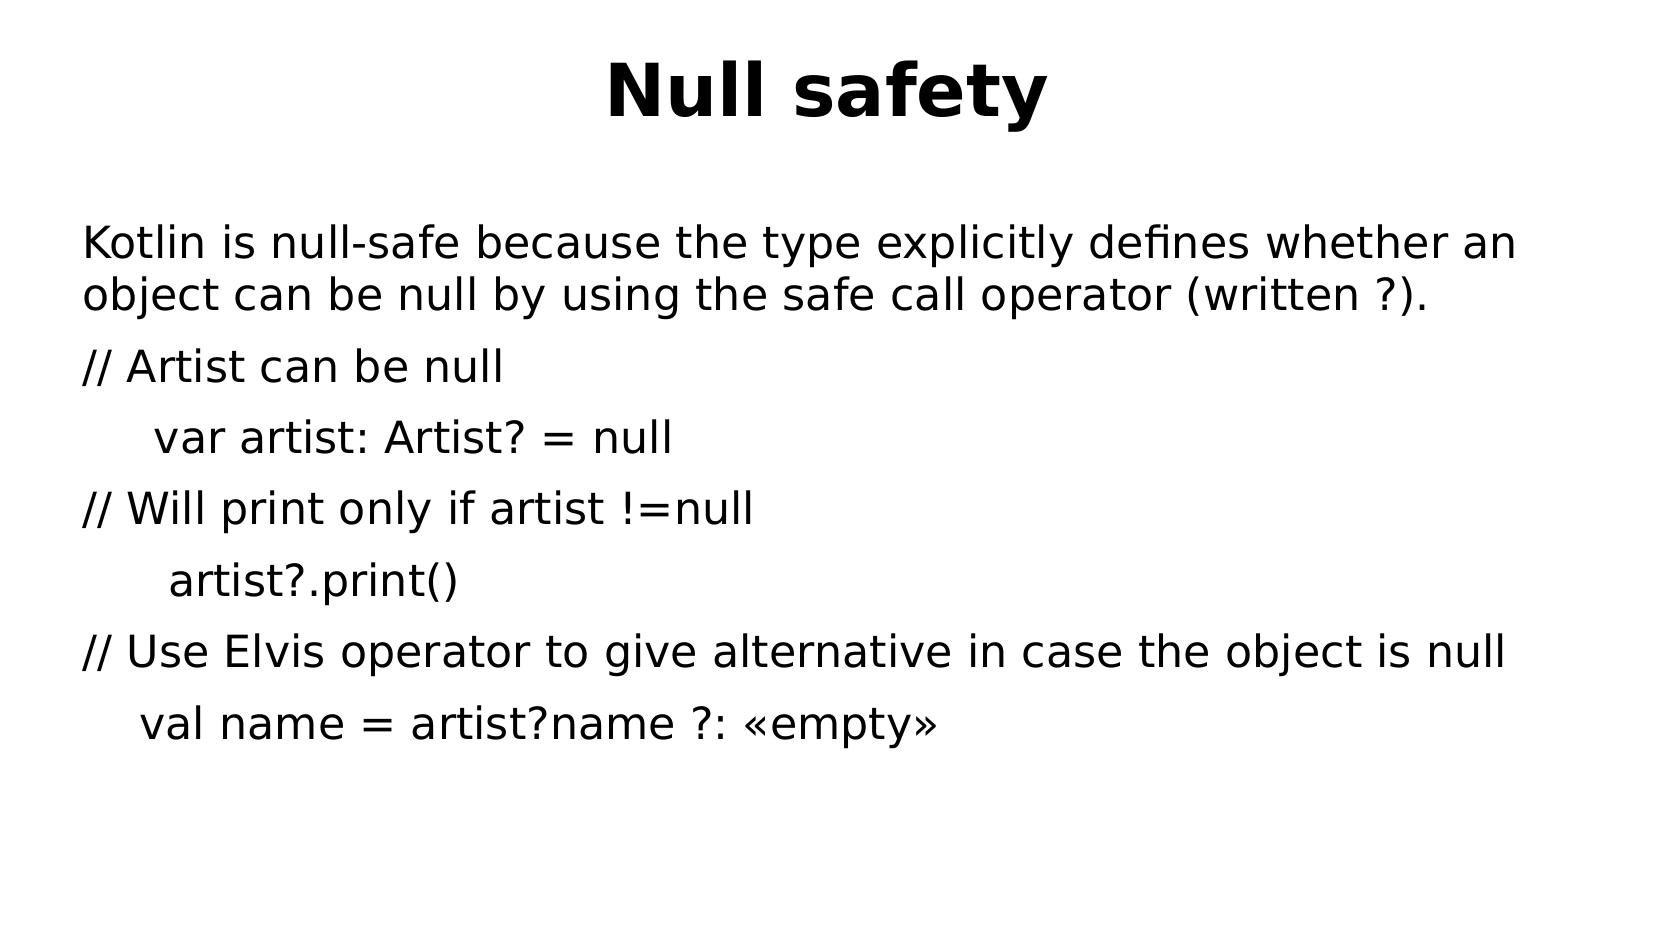

# Null safety
Kotlin is null-safe because the type explicitly defines whether an object can be null by using the safe call operator (written ?).
// Artist can be null
 var artist: Artist? = null
// Will print only if artist !=null
 artist?.print()
// Use Elvis operator to give alternative in case the object is null
 val name = artist?name ?: «empty»